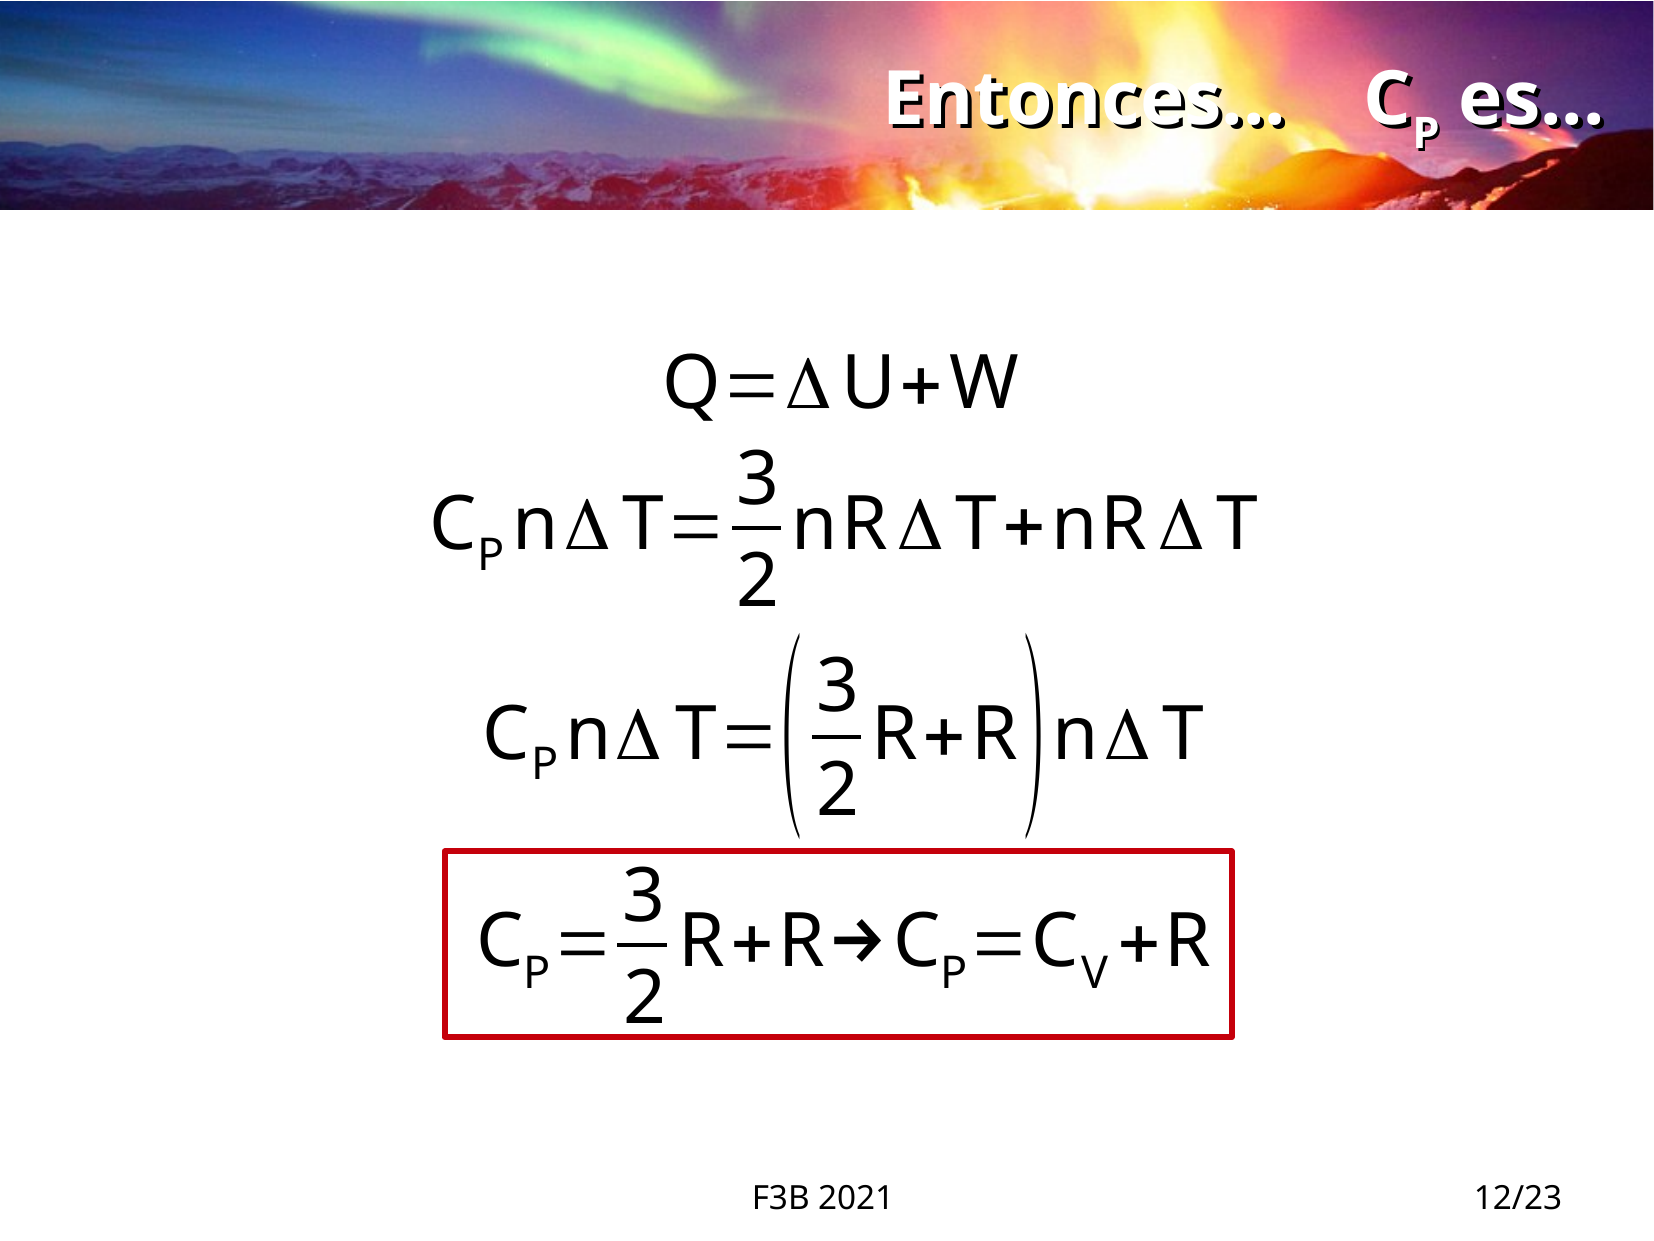

# Entonces... CP es...
F3B 2021
12